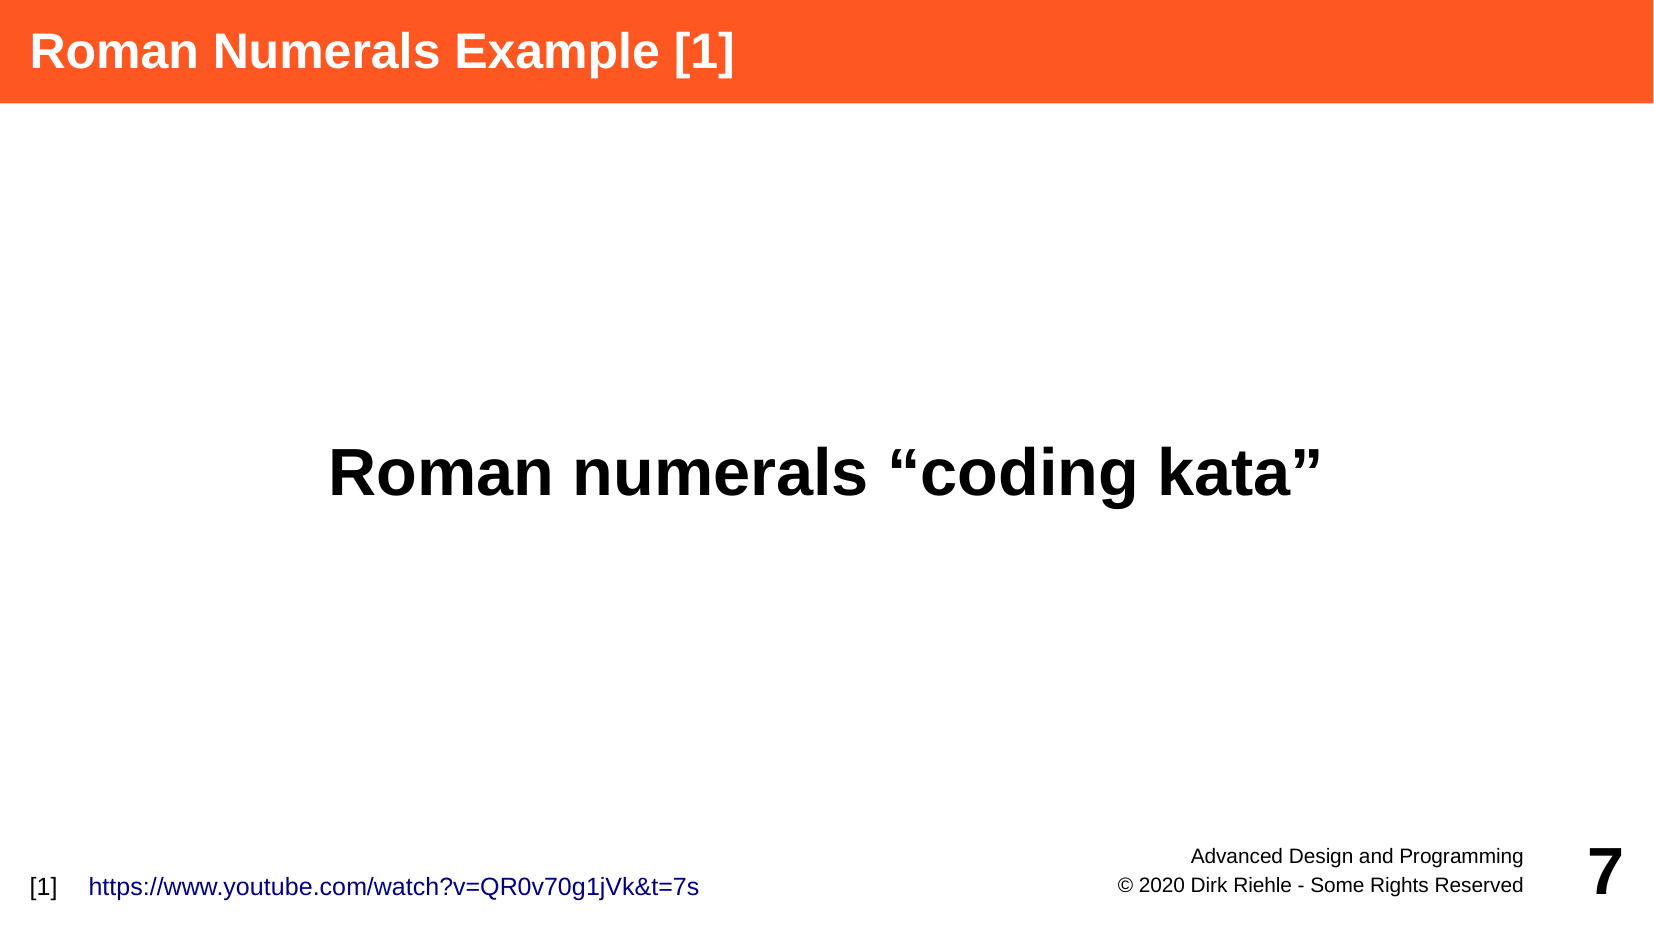

# Roman Numerals Example [1]
Roman numerals “coding kata”
[1]	https://www.youtube.com/watch?v=QR0v70g1jVk&t=7s
Advanced Design and Programming
7
© 2020 Dirk Riehle - Some Rights Reserved